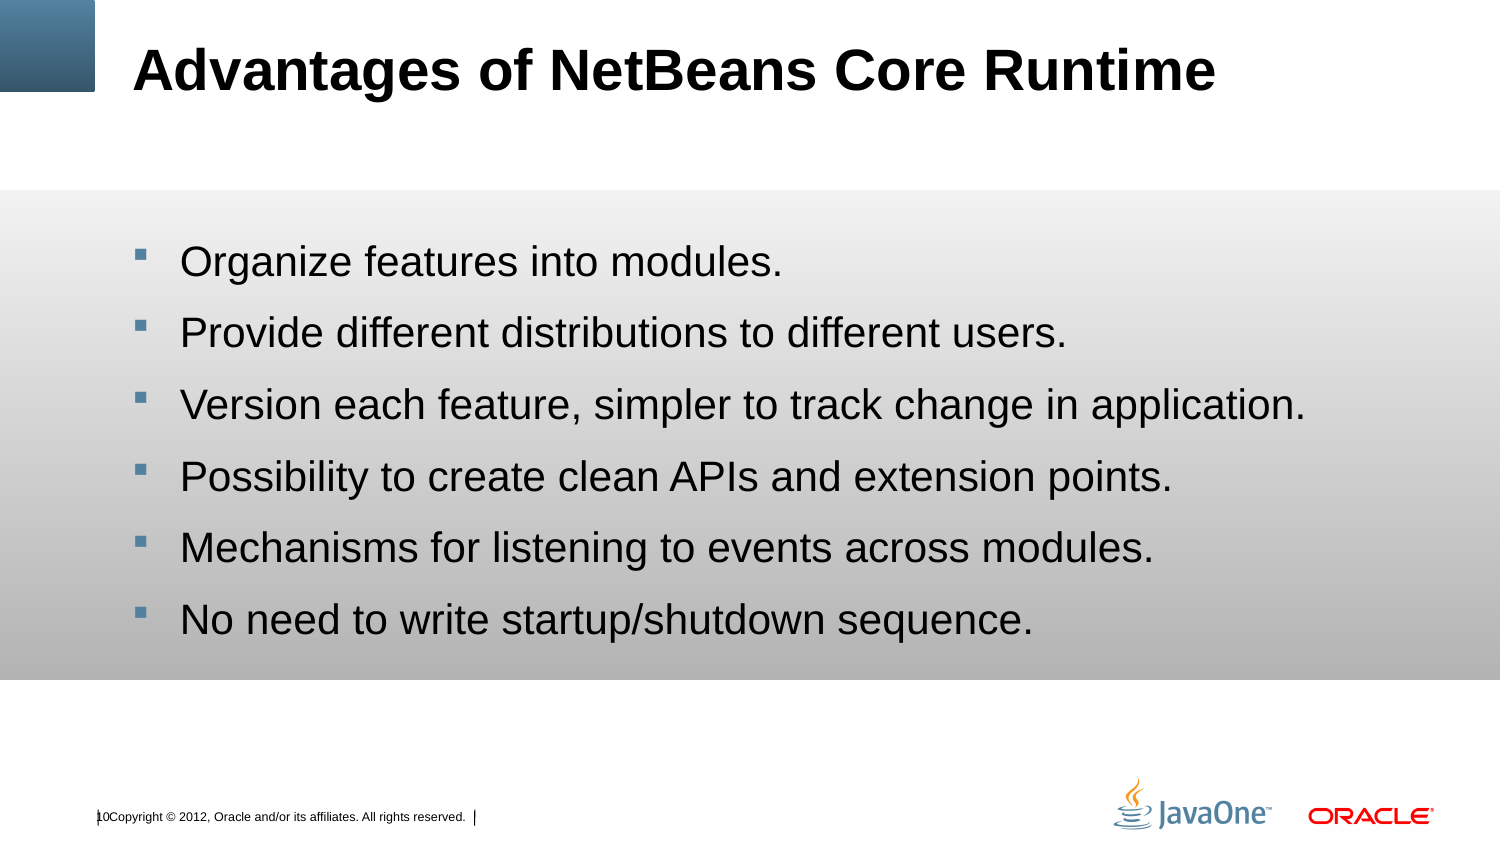

# Advantages of NetBeans Core Runtime
Organize features into modules.
Provide different distributions to different users.
Version each feature, simpler to track change in application.
Possibility to create clean APIs and extension points.
Mechanisms for listening to events across modules.
No need to write startup/shutdown sequence.